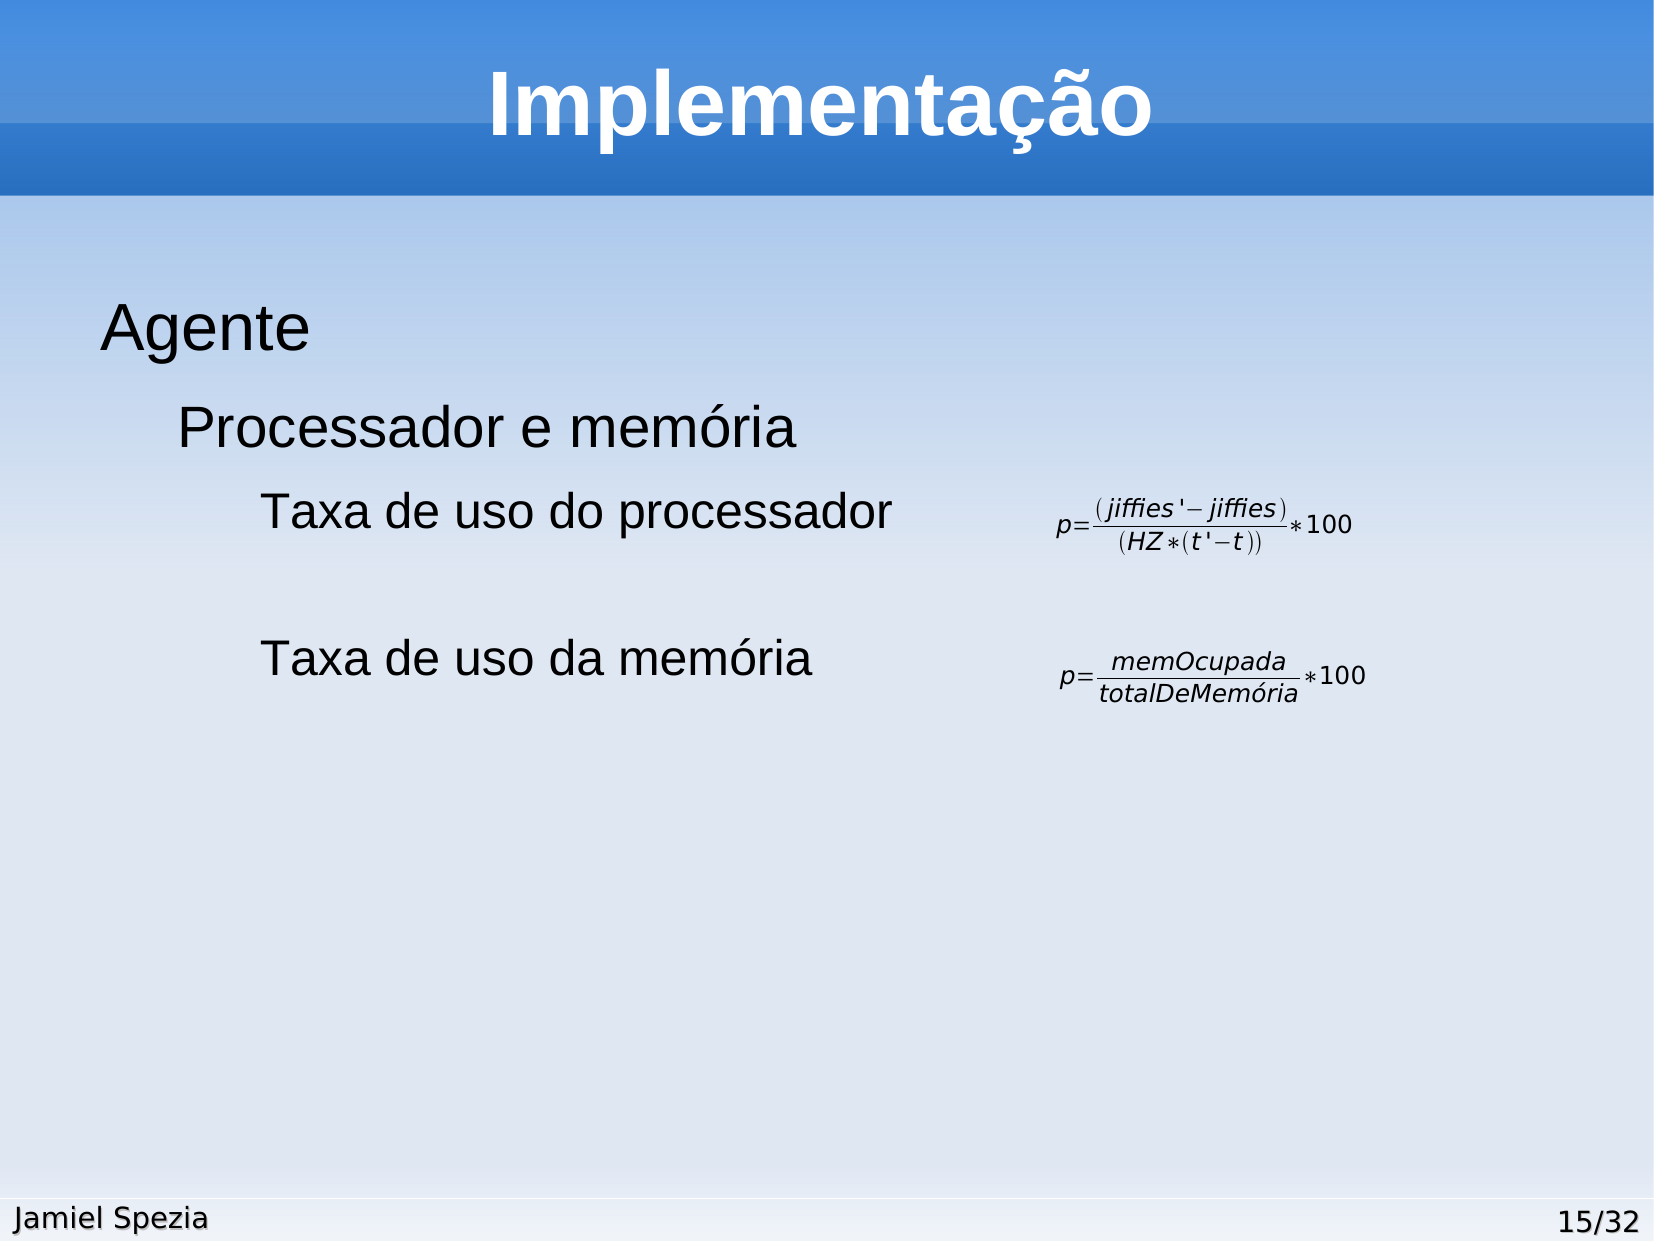

Implementação
# Agente
Processador e memória
Taxa de uso do processador
Taxa de uso da memória